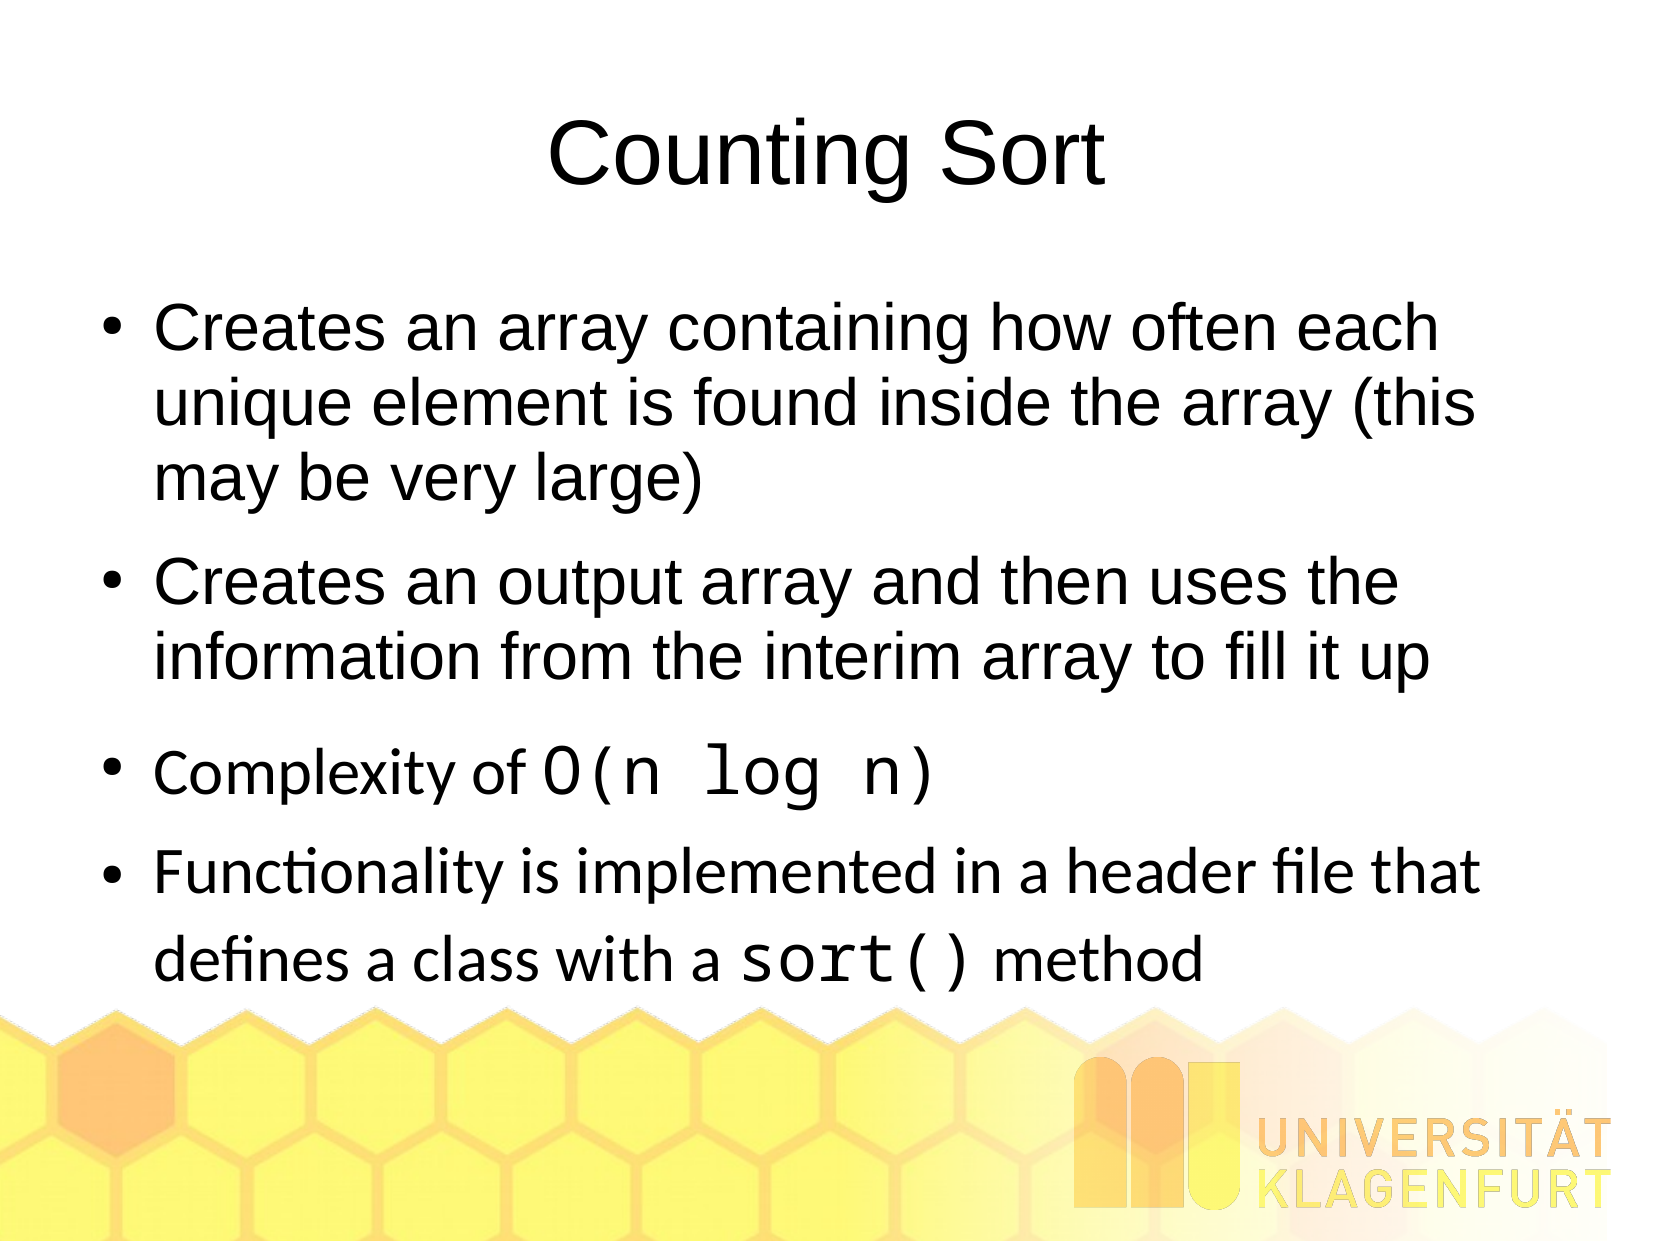

# Counting Sort
Creates an array containing how often each unique element is found inside the array (this may be very large)
Creates an output array and then uses the information from the interim array to fill it up
Complexity of O(n log n)
Functionality is implemented in a header file that defines a class with a sort() method